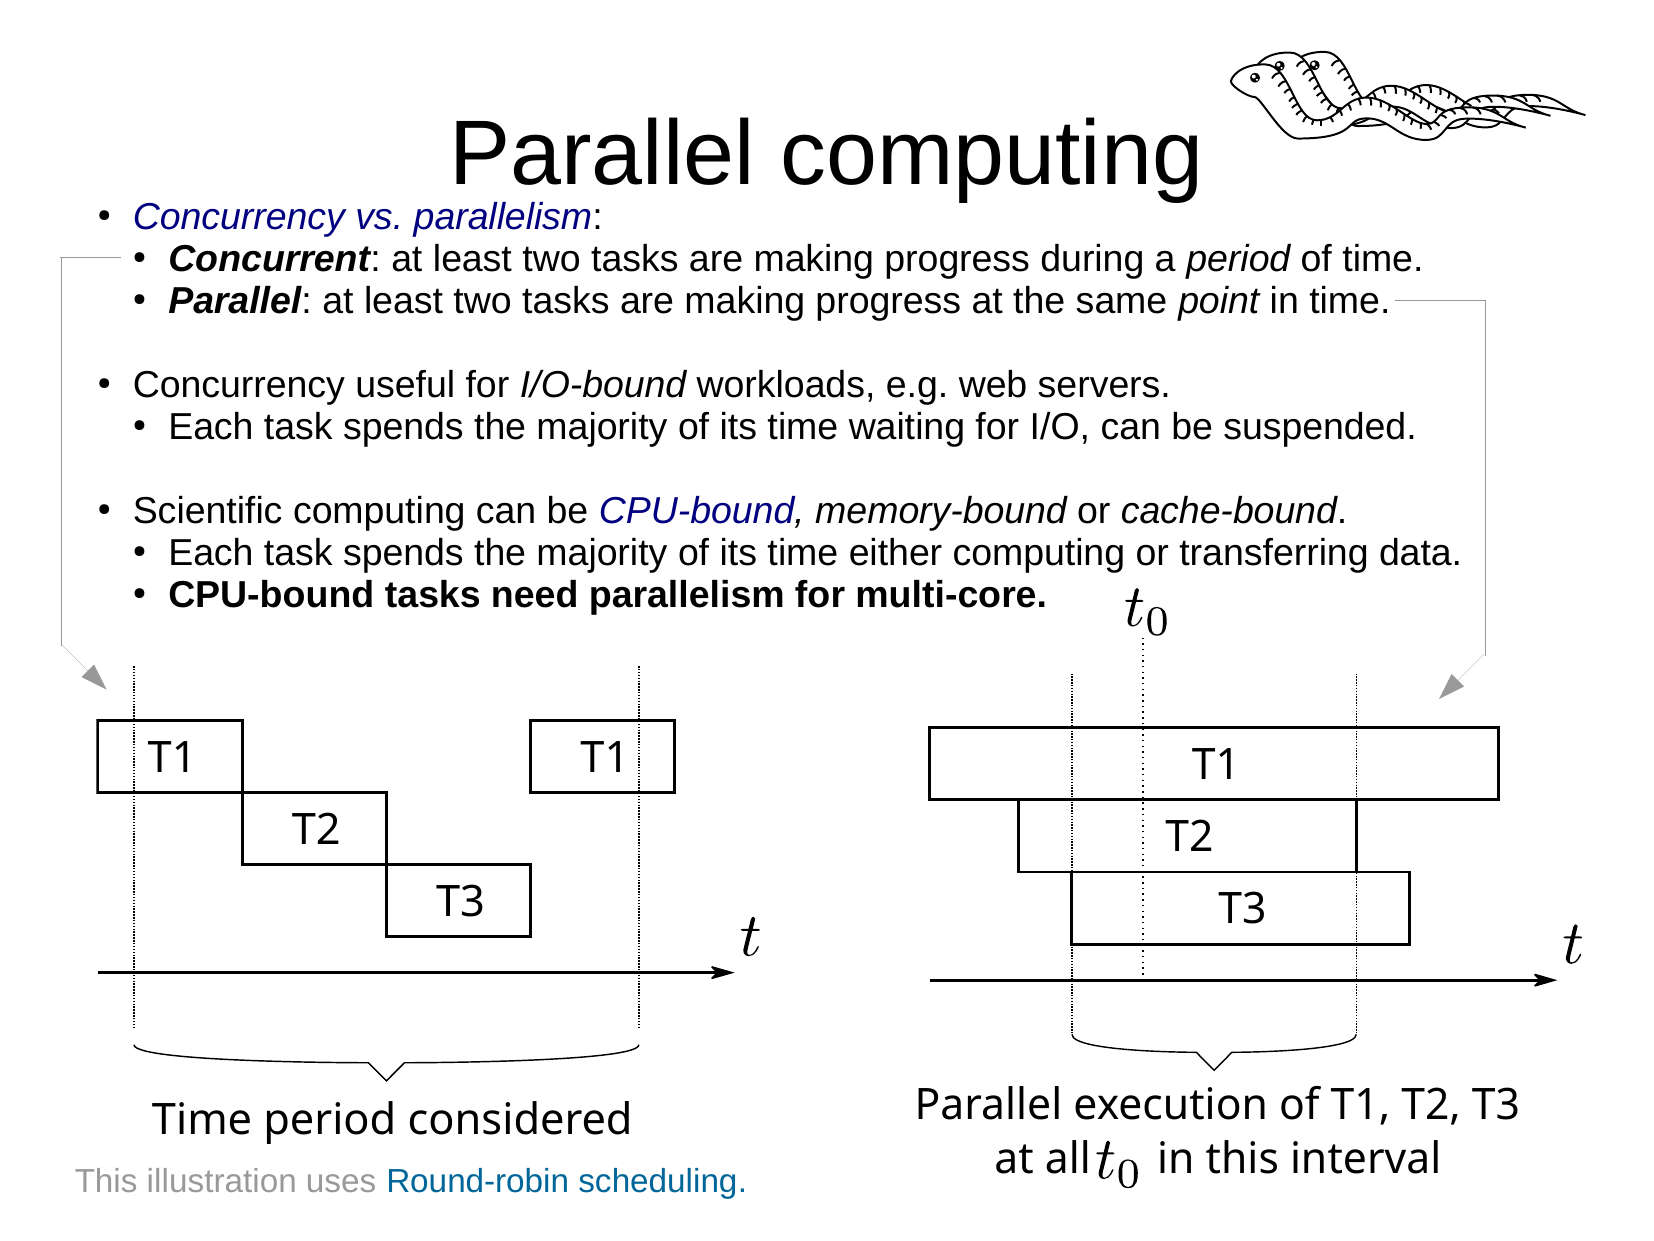

# Parallel computing
Concurrency vs. parallelism:
Concurrent: at least two tasks are making progress during a period of time.
Parallel: at least two tasks are making progress at the same point in time.
Concurrency useful for I/O-bound workloads, e.g. web servers.
Each task spends the majority of its time waiting for I/O, can be suspended.
Scientific computing can be CPU-bound, memory-bound or cache-bound.
Each task spends the majority of its time either computing or transferring data.
CPU-bound tasks need parallelism for multi-core.
This illustration uses Round-robin scheduling.